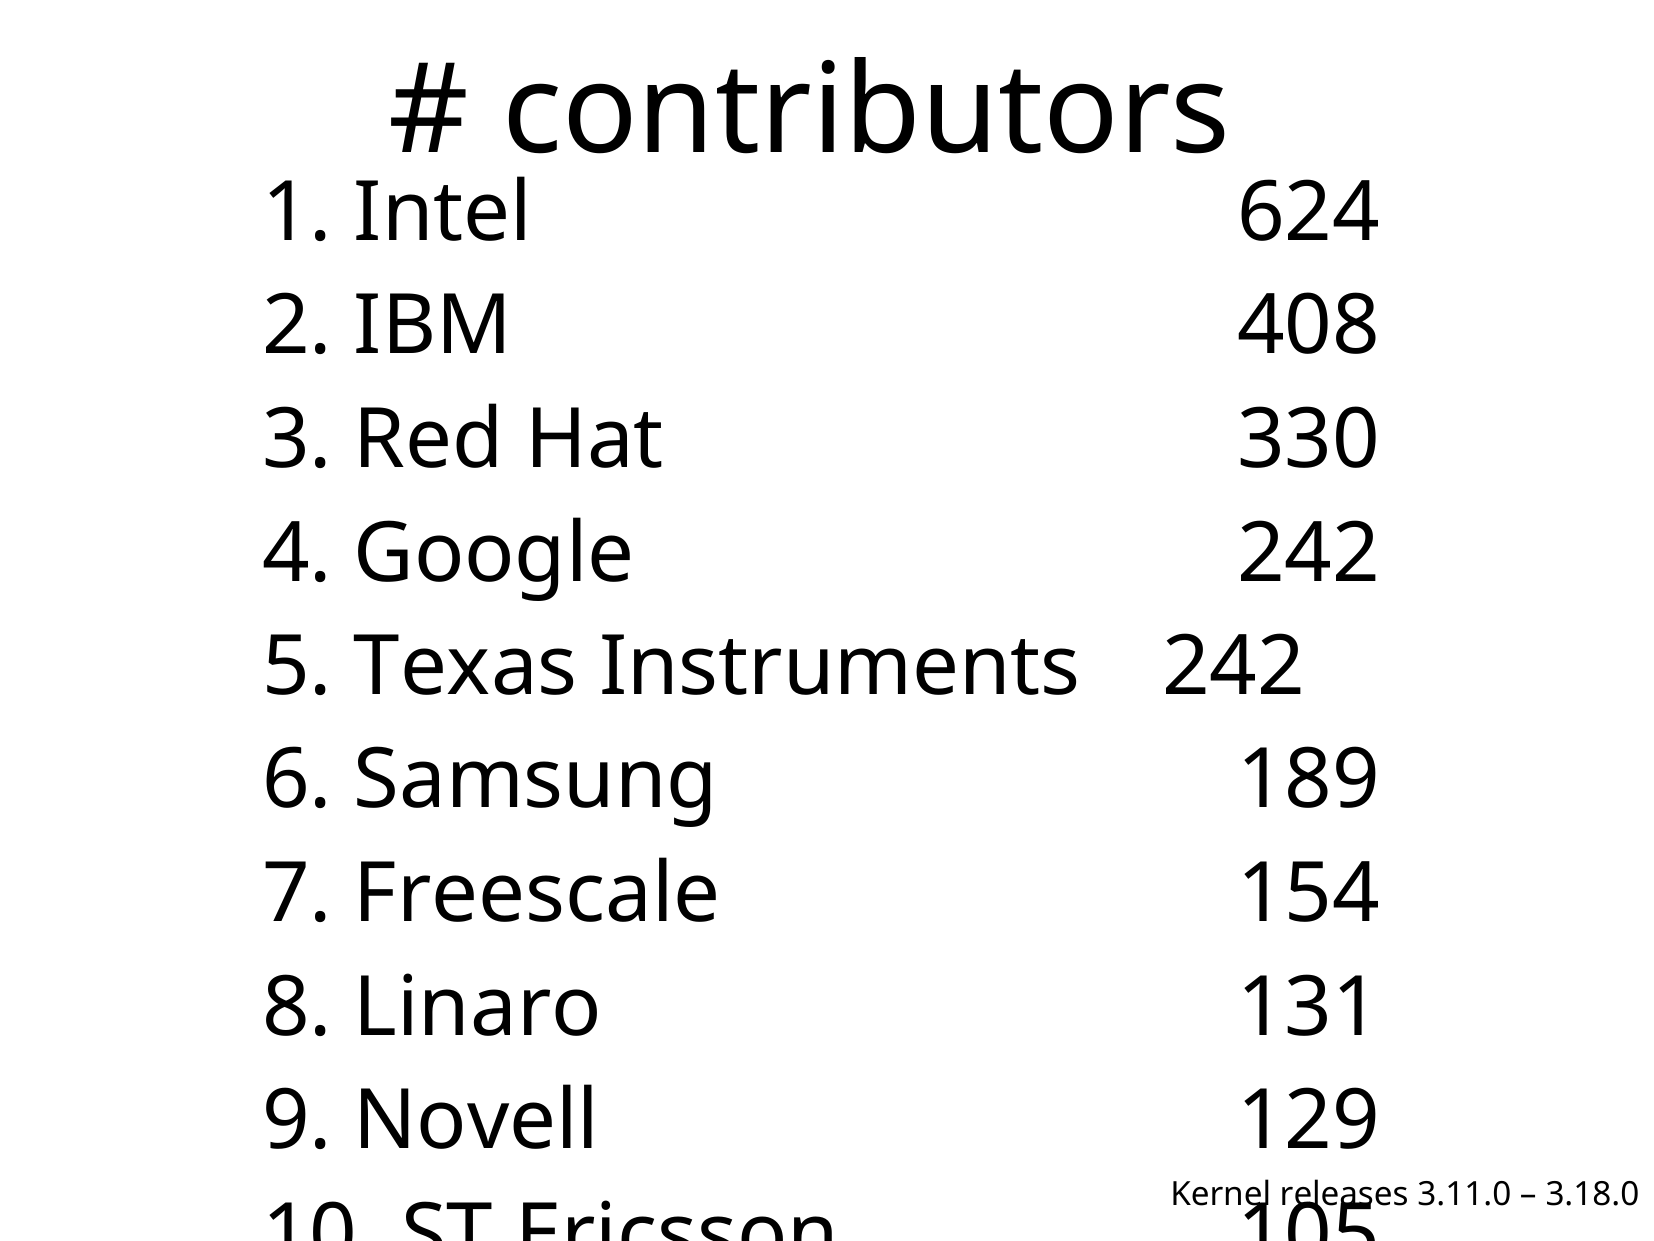

# contributors
1. Intel										624
2. IBM										408
3. Red Hat								330
4. Google									242
5. Texas Instruments		242
6. Samsung							189
7. Freescale							154
8. Linaro									131
9. Novell									129
10. ST Ericsson						105
Kernel releases 3.11.0 – 3.18.0